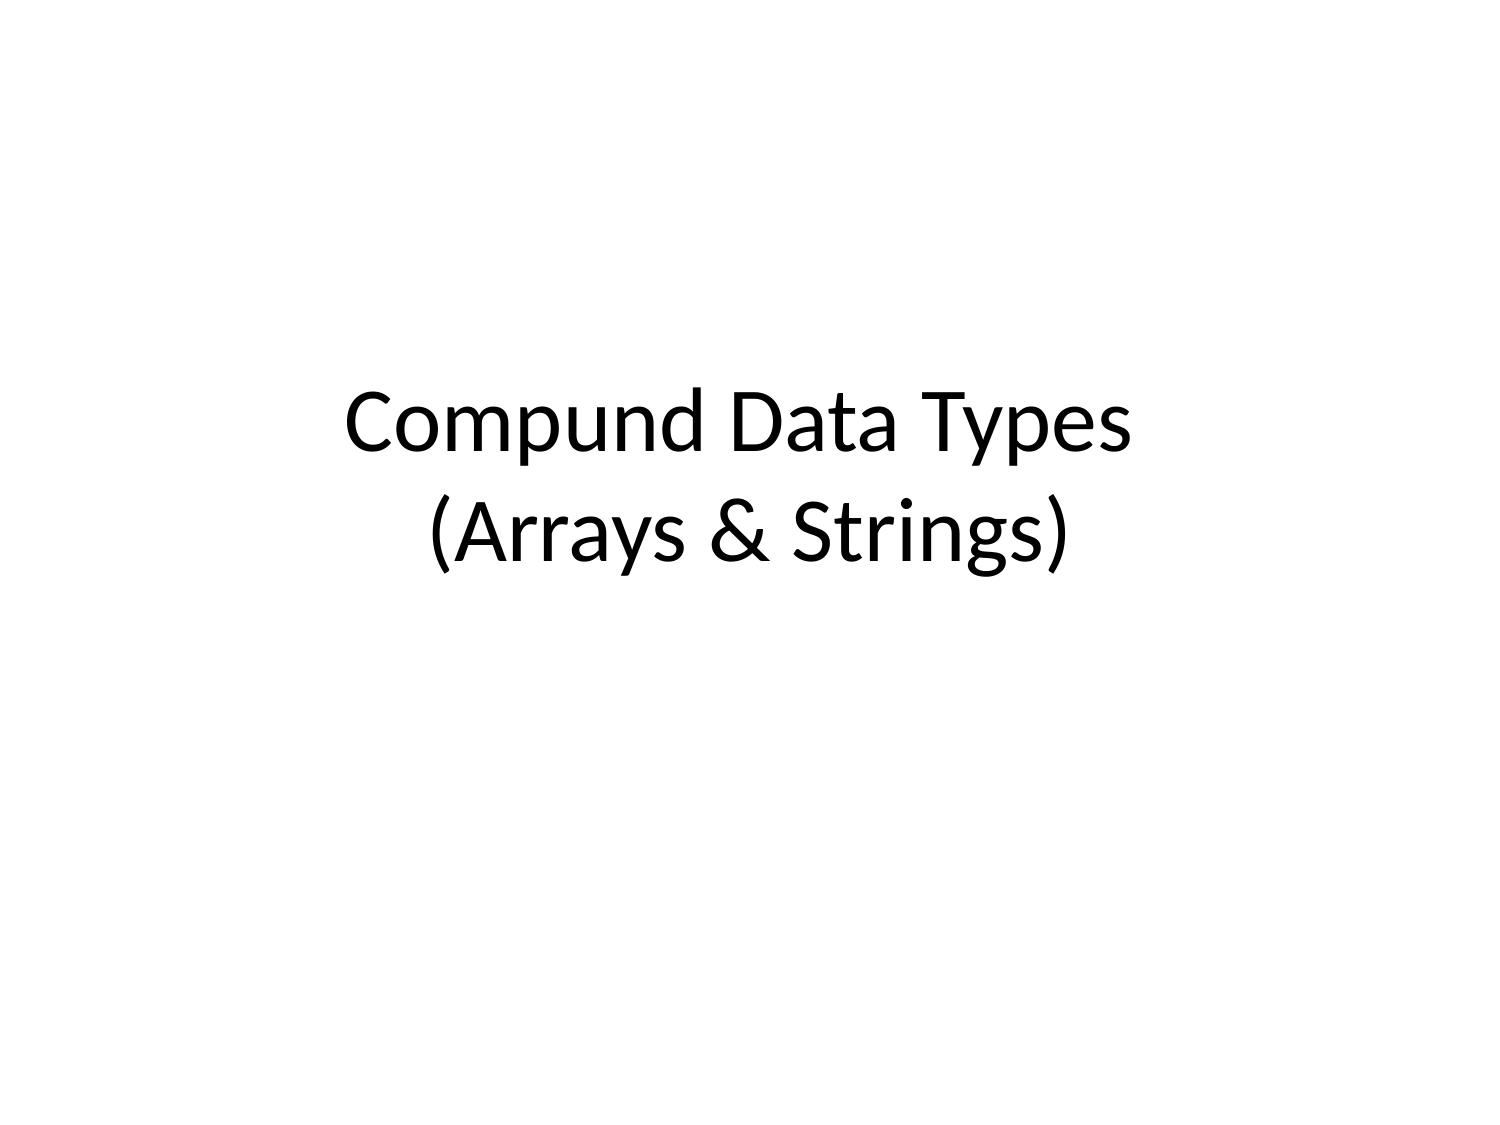

# Compund Data Types (Arrays & Strings)